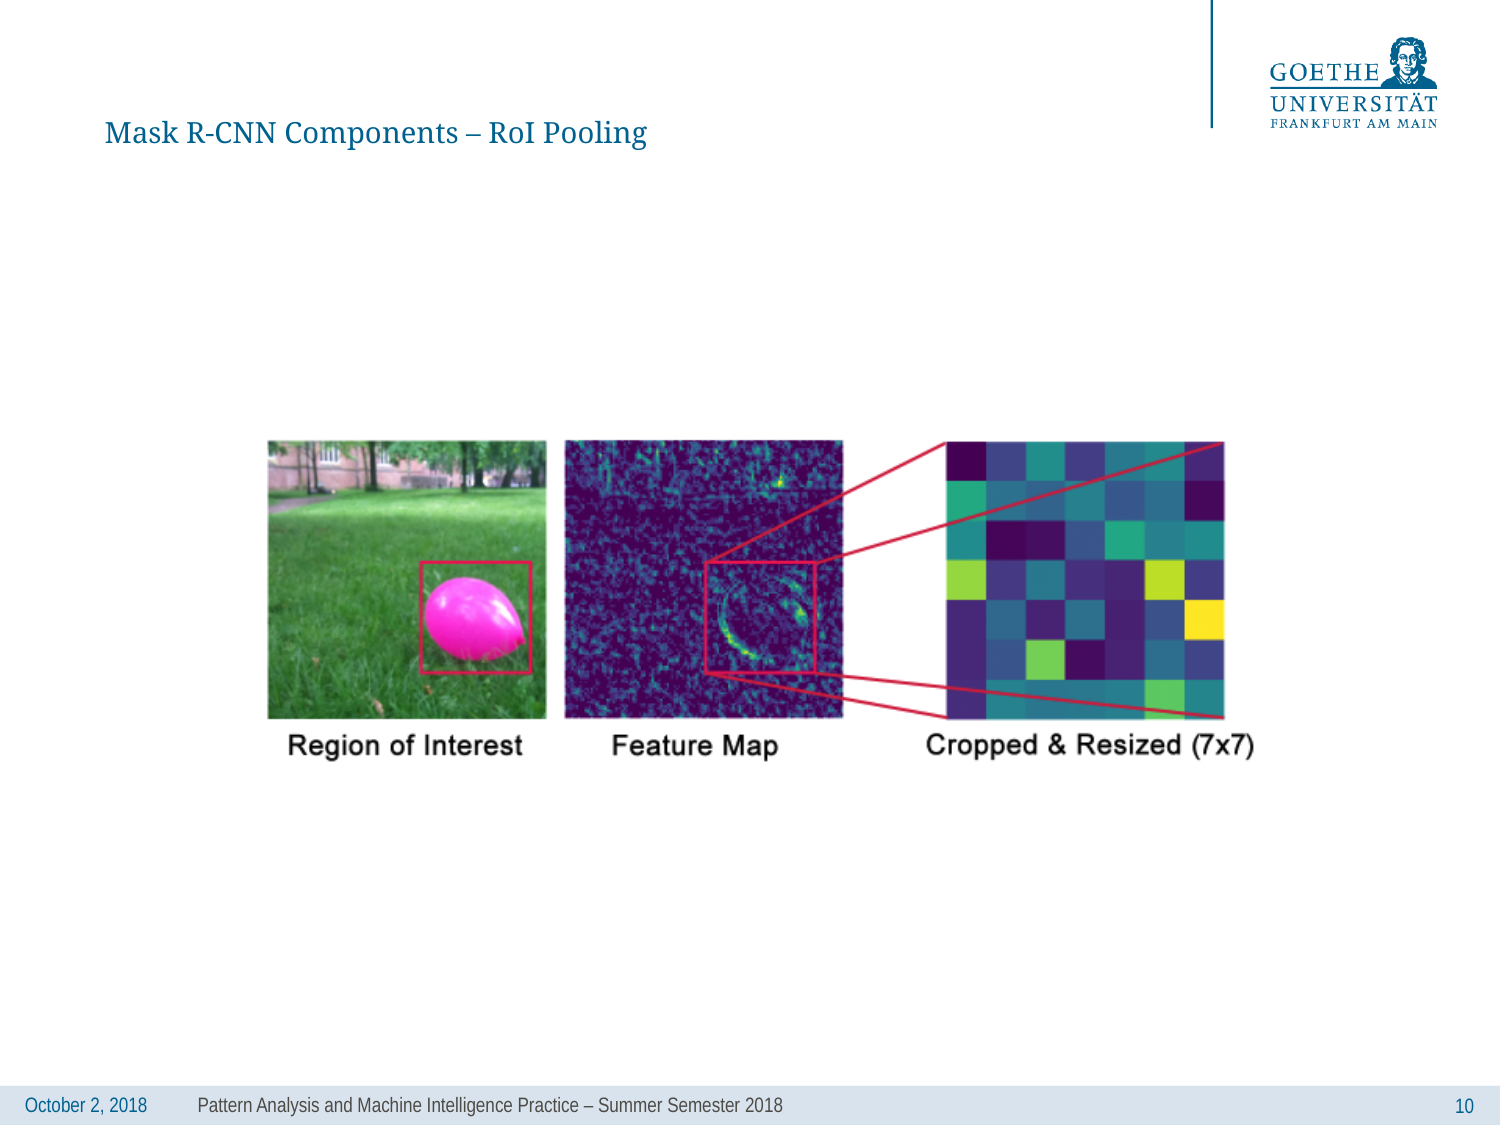

Mask R-CNN Components – RoI Pooling
Pattern Analysis and Machine Intelligence Practice – Summer Semester 2018